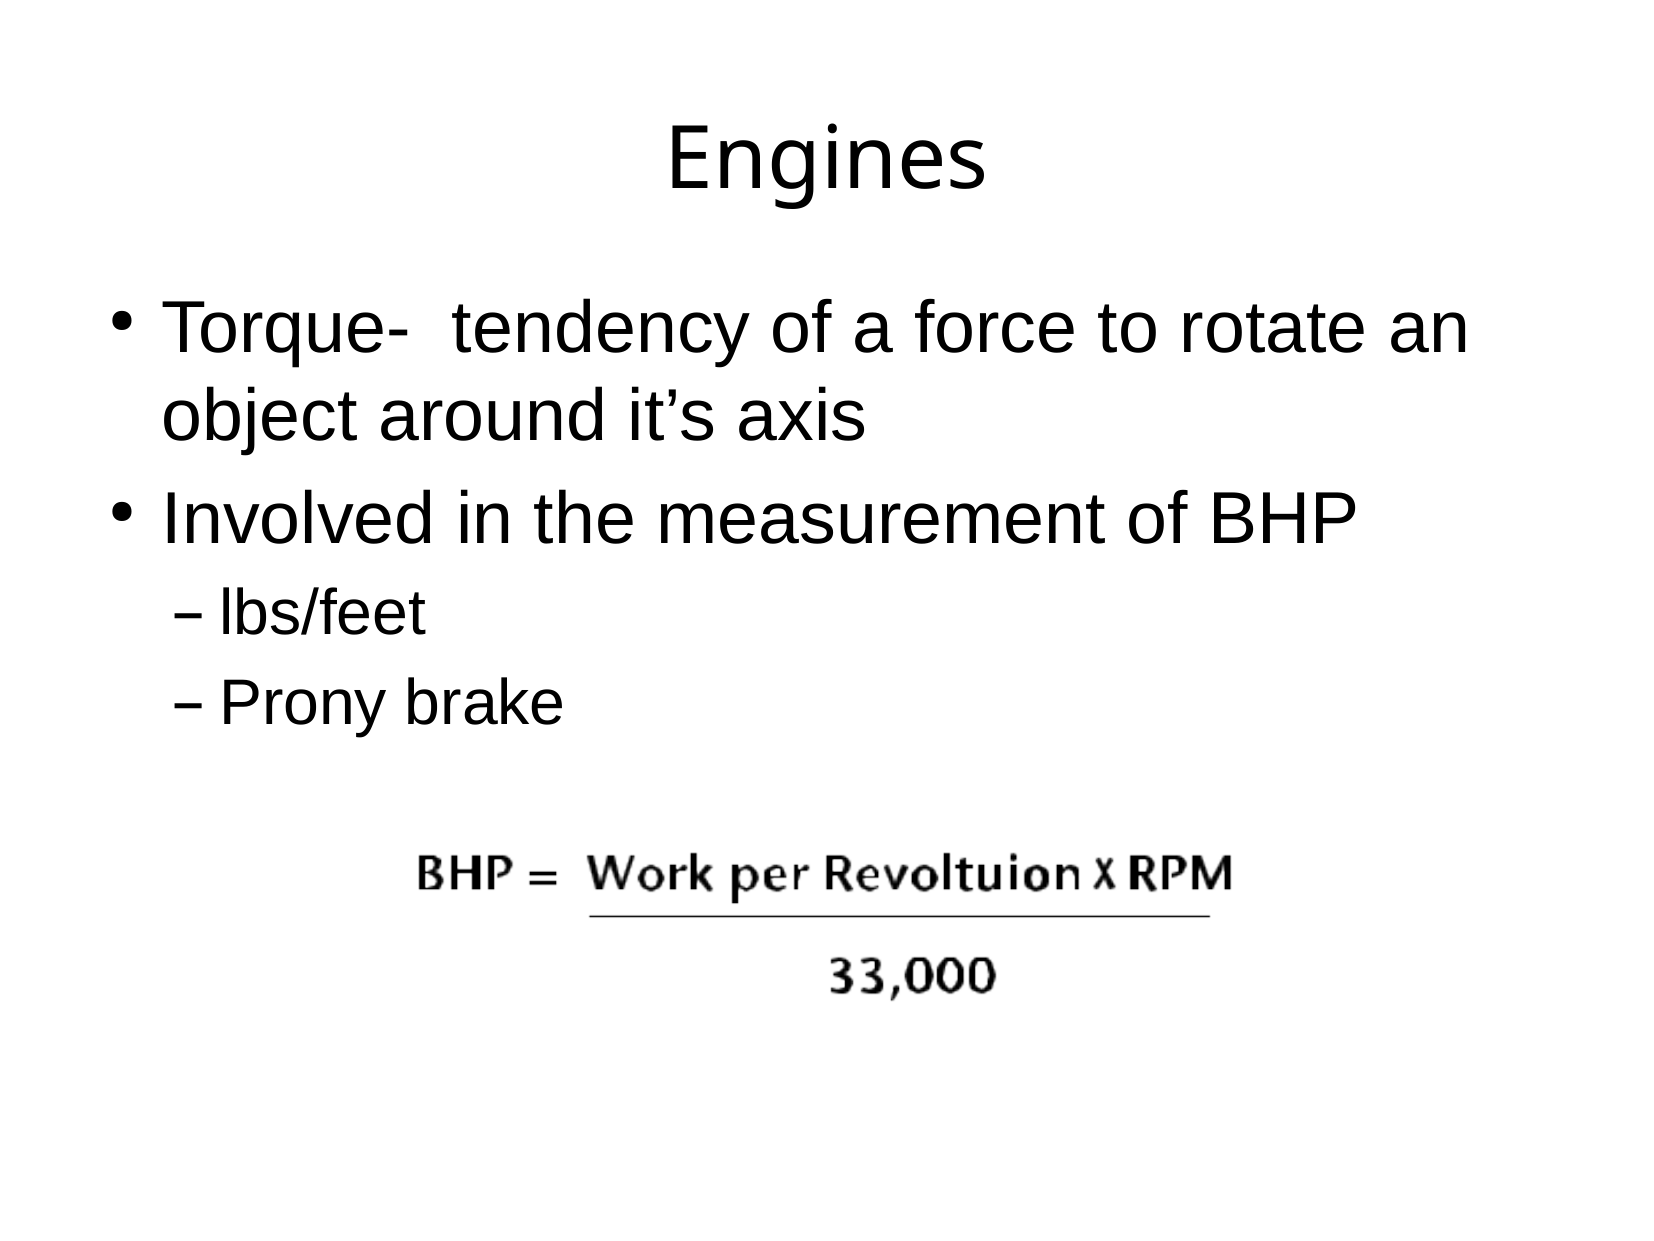

Engines
# Torque- tendency of a force to rotate an object around it’s axis
Involved in the measurement of BHP
lbs/feet
Prony brake